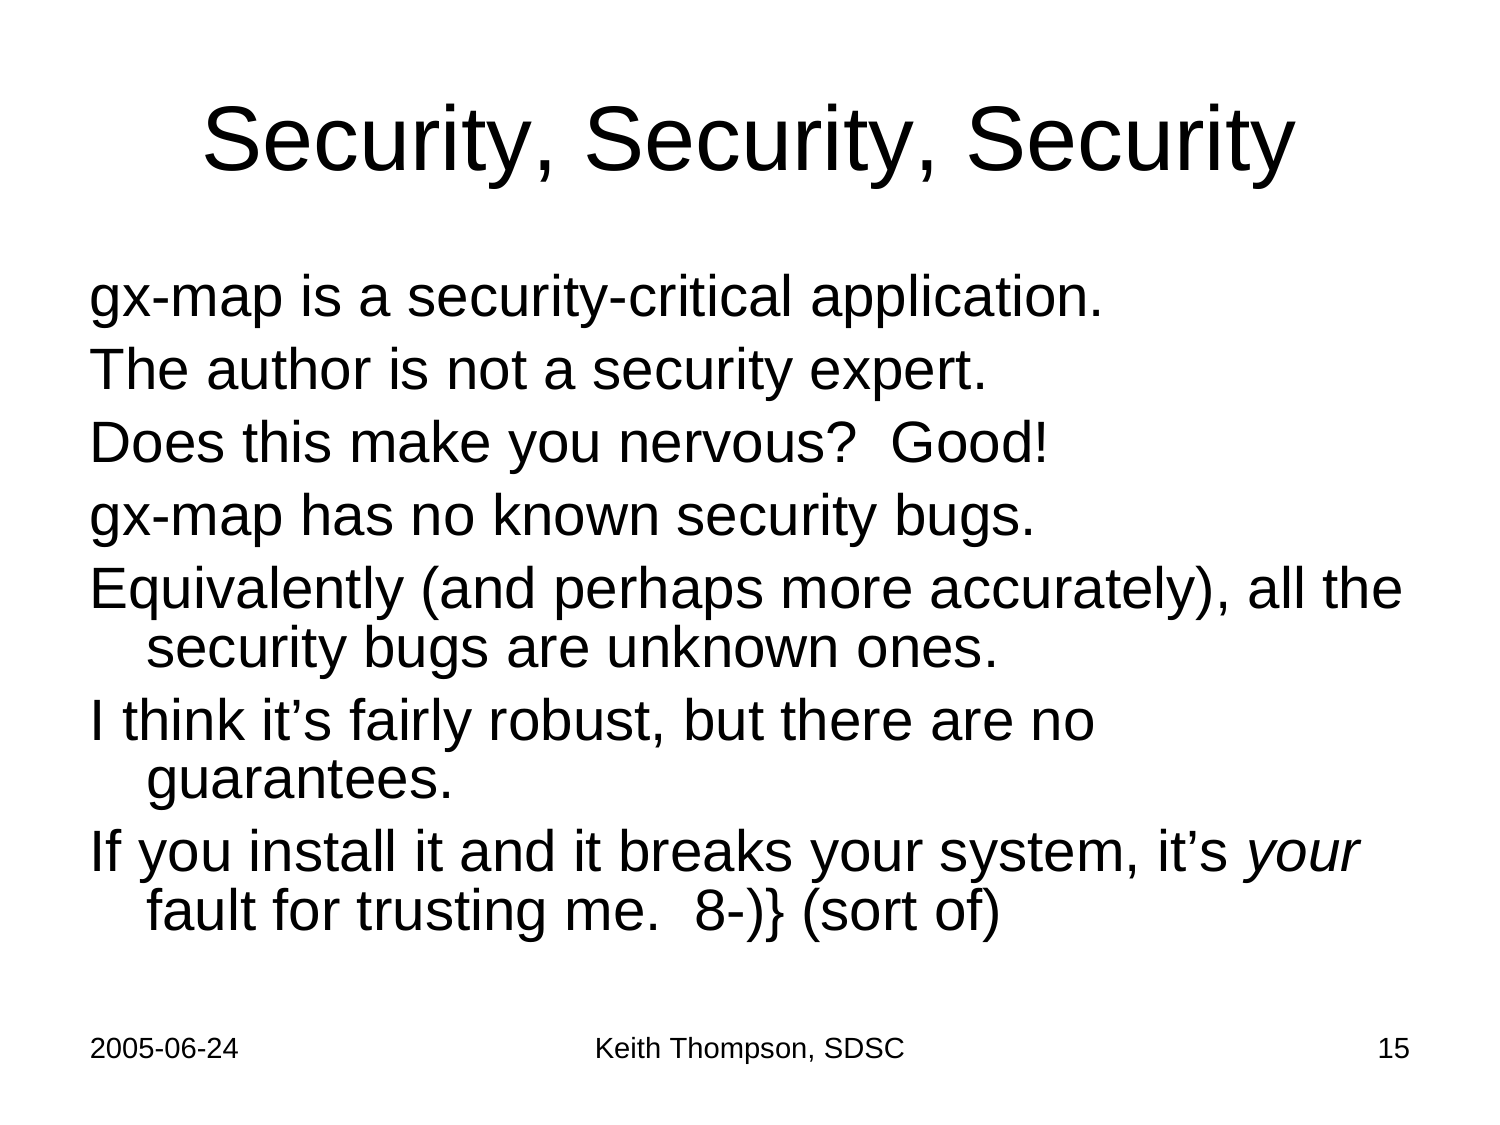

# Security, Security, Security
gx-map is a security-critical application.
The author is not a security expert.
Does this make you nervous? Good!
gx-map has no known security bugs.
Equivalently (and perhaps more accurately), all the security bugs are unknown ones.
I think it’s fairly robust, but there are no guarantees.
If you install it and it breaks your system, it’s your fault for trusting me. 8-)} (sort of)
2005-06-24
Keith Thompson, SDSC
15